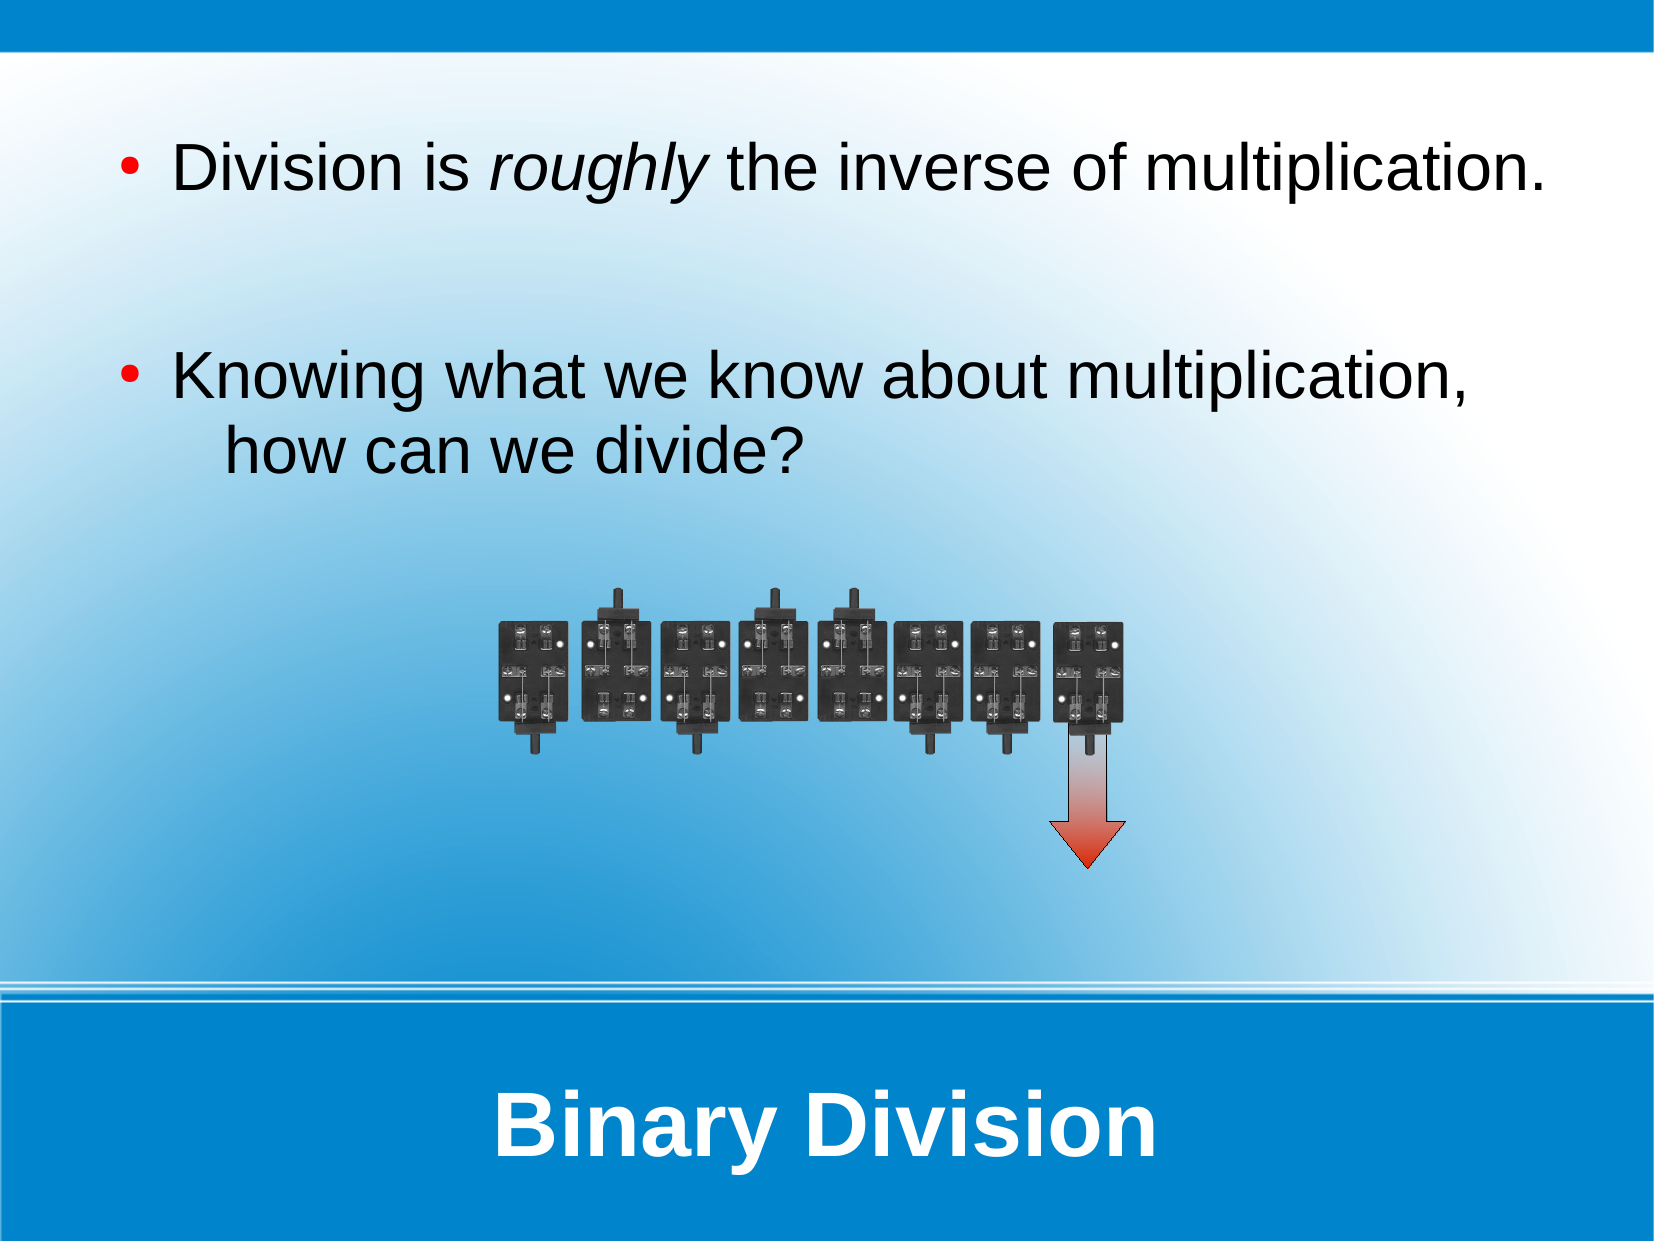

Division is roughly the inverse of multiplication.
Knowing what we know about multiplication,
how can we divide?
# Binary Division